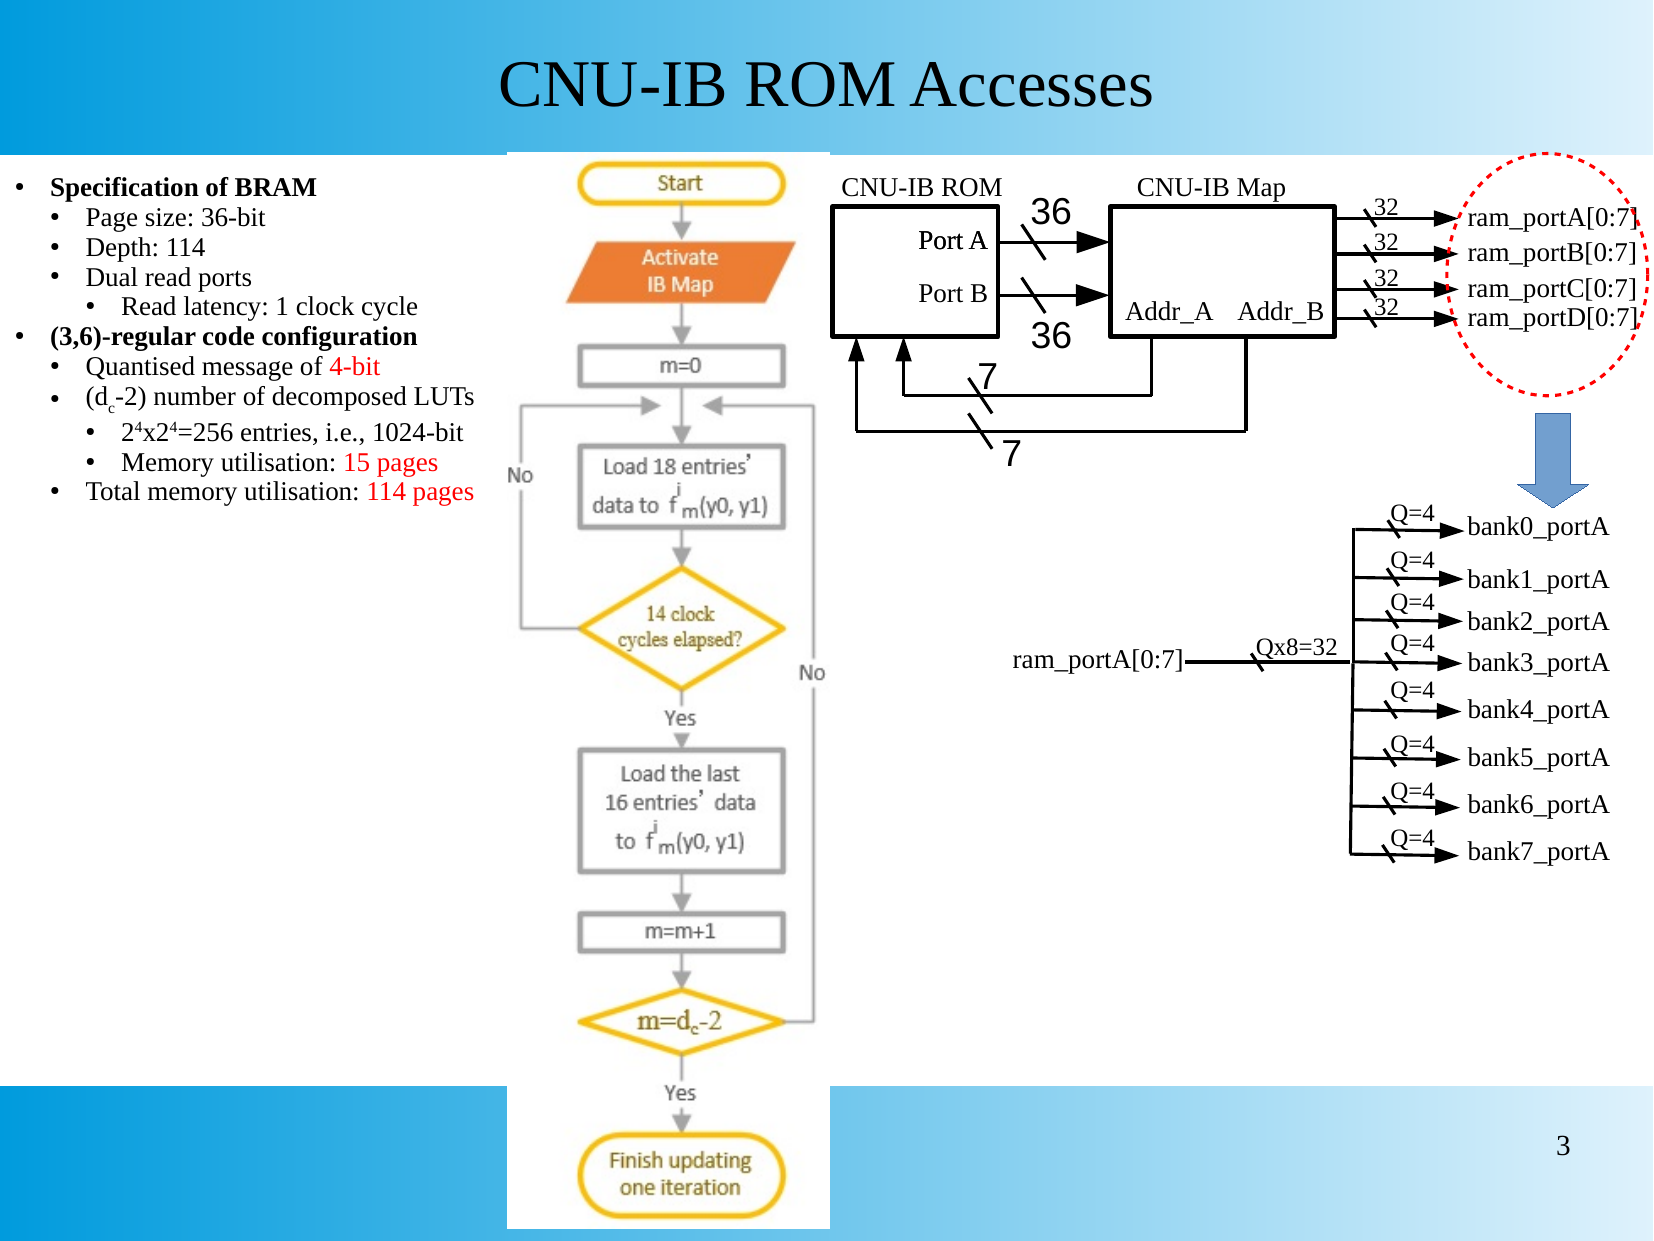

# CNU-IB ROM Accesses
Specification of BRAM
Page size: 36-bit
Depth: 114
Dual read ports
Read latency: 1 clock cycle
(3,6)-regular code configuration
Quantised message of 4-bit
(dc-2) number of decomposed LUTs
24x24=256 entries, i.e., 1024-bit
Memory utilisation: 15 pages
Total memory utilisation: 114 pages
CNU-IB ROM
CNU-IB Map
36
32
ram_portA[0:7]
Port A
Port A
32
ram_portB[0:7]
32
ram_portC[0:7]
Port B
32
Addr_A
Addr_B
ram_portD[0:7]
36
7
7
Q=4
bank0_portA
Q=4
bank1_portA
Q=4
bank2_portA
Q=4
Qx8=32
ram_portA[0:7]
bank3_portA
Q=4
bank4_portA
Q=4
bank5_portA
Q=4
bank6_portA
Q=4
bank7_portA
3